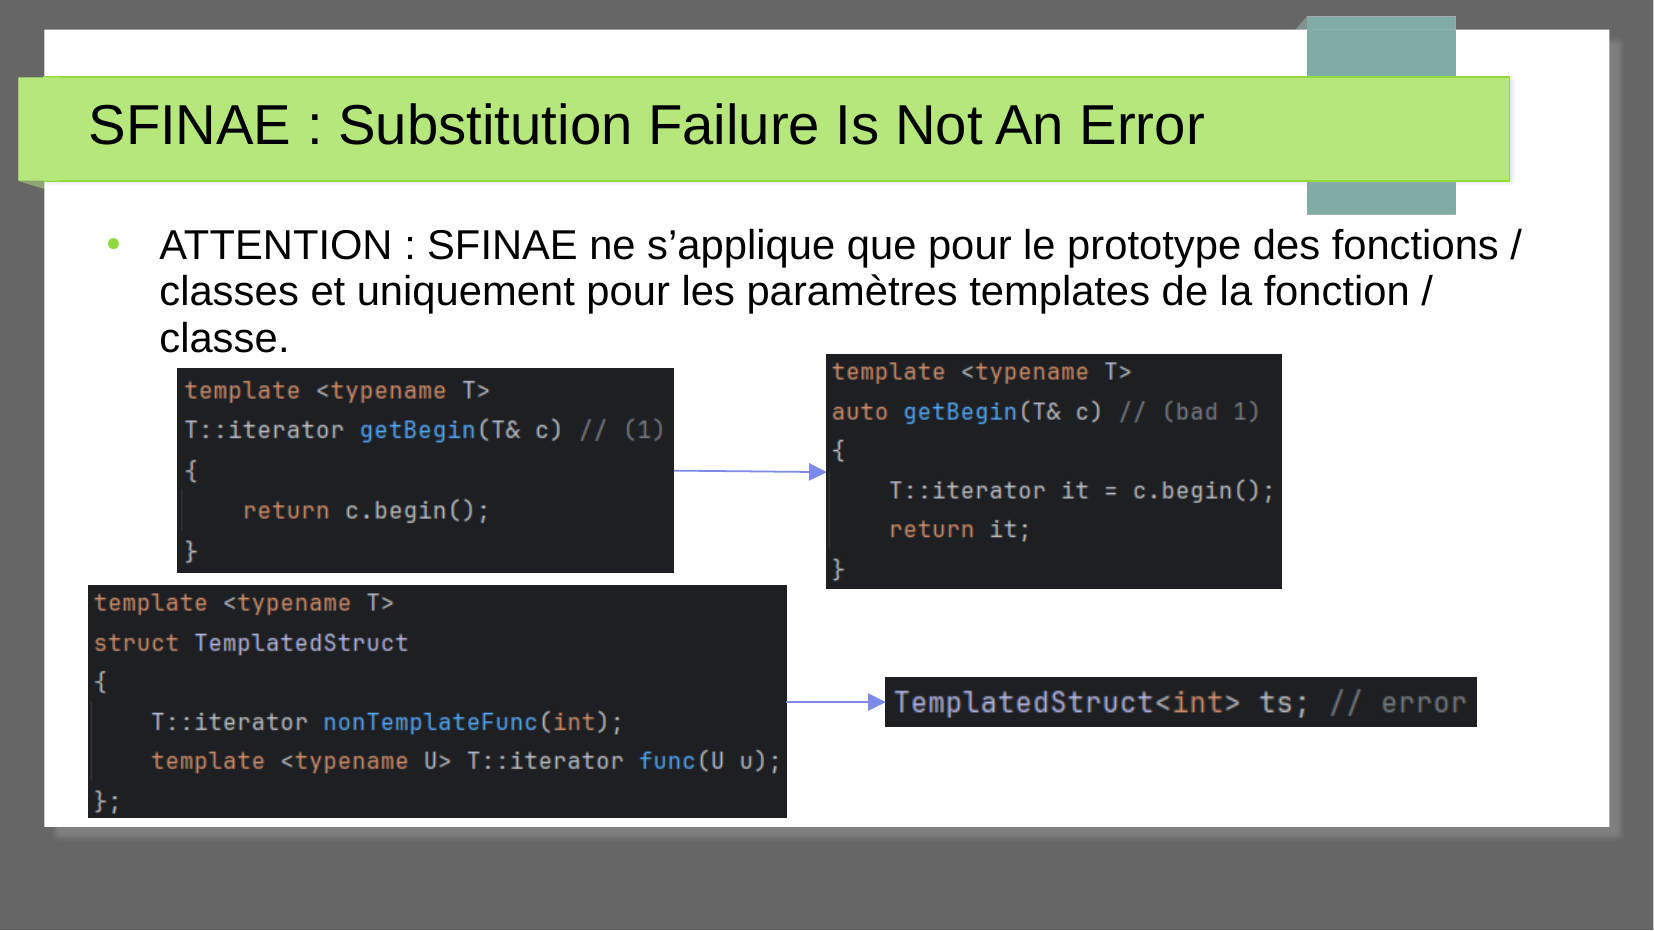

# SFINAE : Substitution Failure Is Not An Error
ATTENTION : SFINAE ne s’applique que pour le prototype des fonctions / classes et uniquement pour les paramètres templates de la fonction / classe.